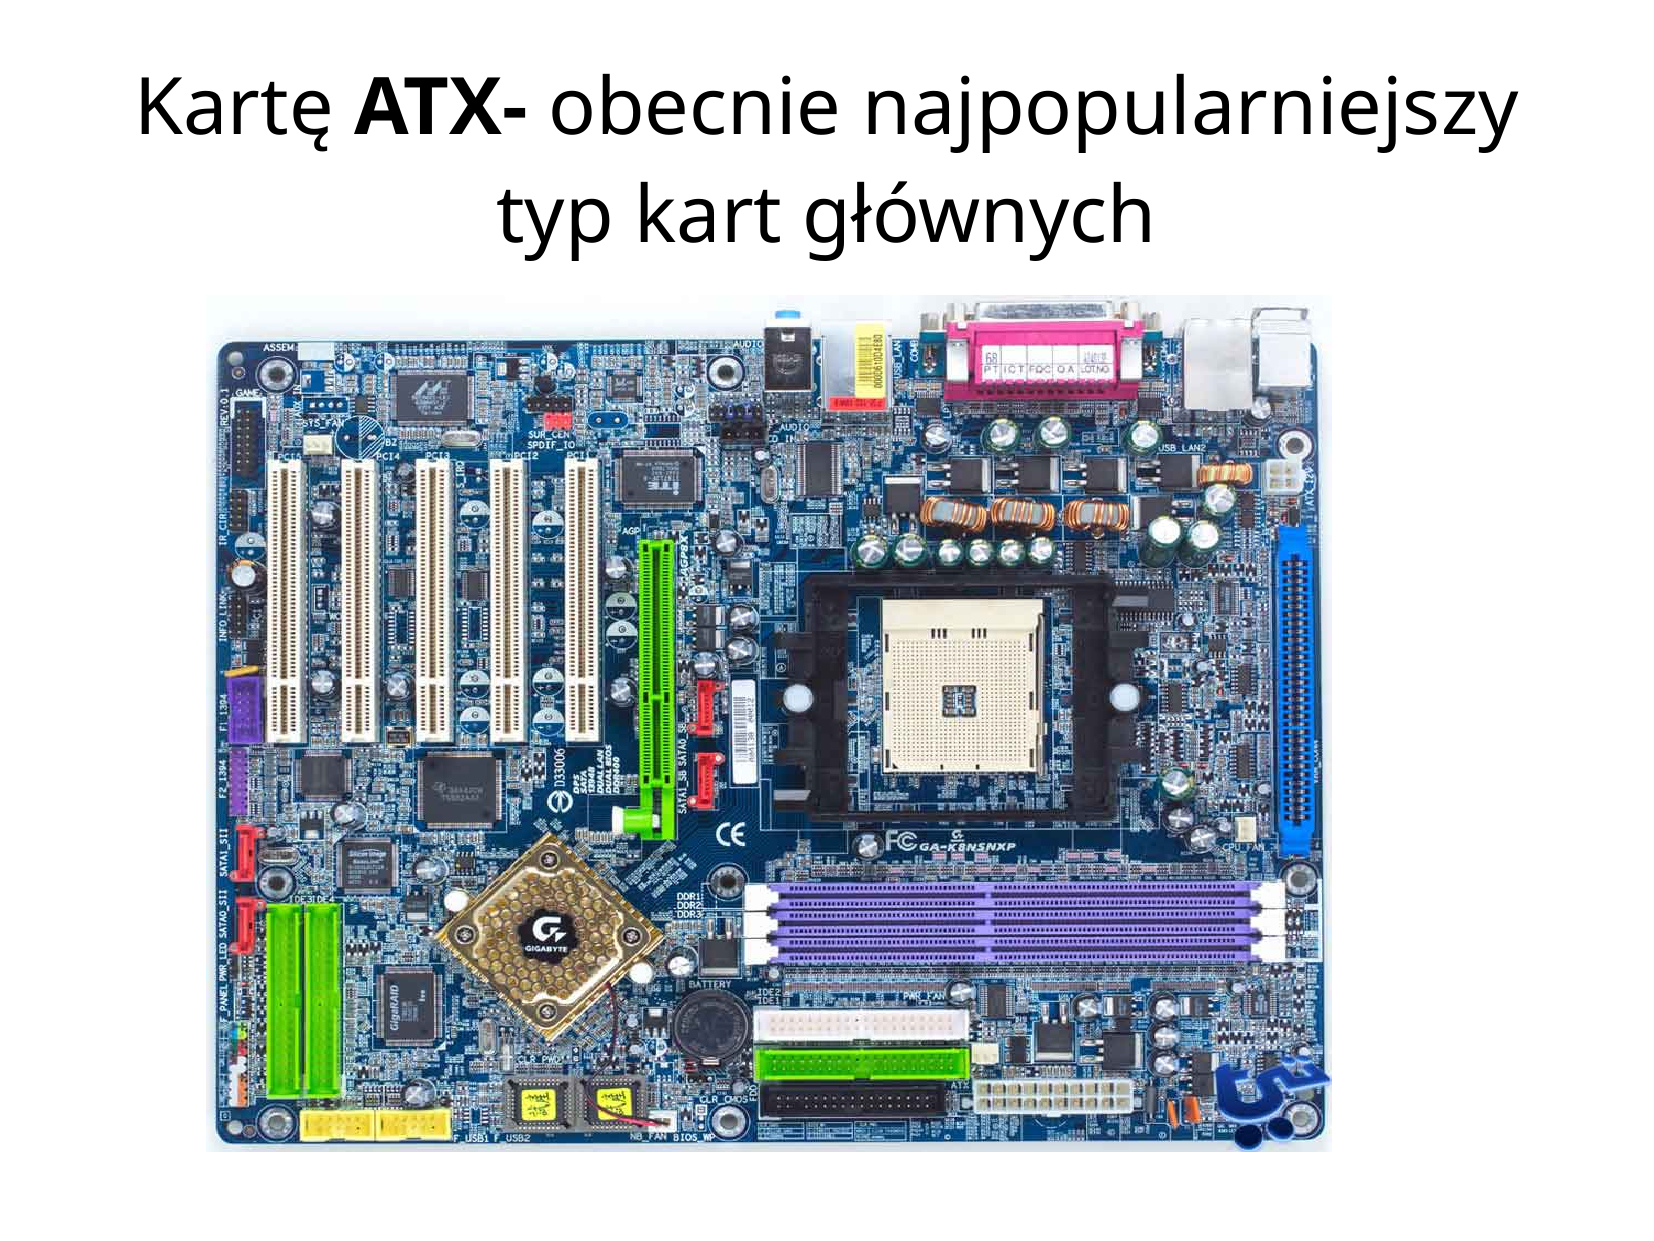

# Kartę ATX- obecnie najpopularniejszy typ kart głównych